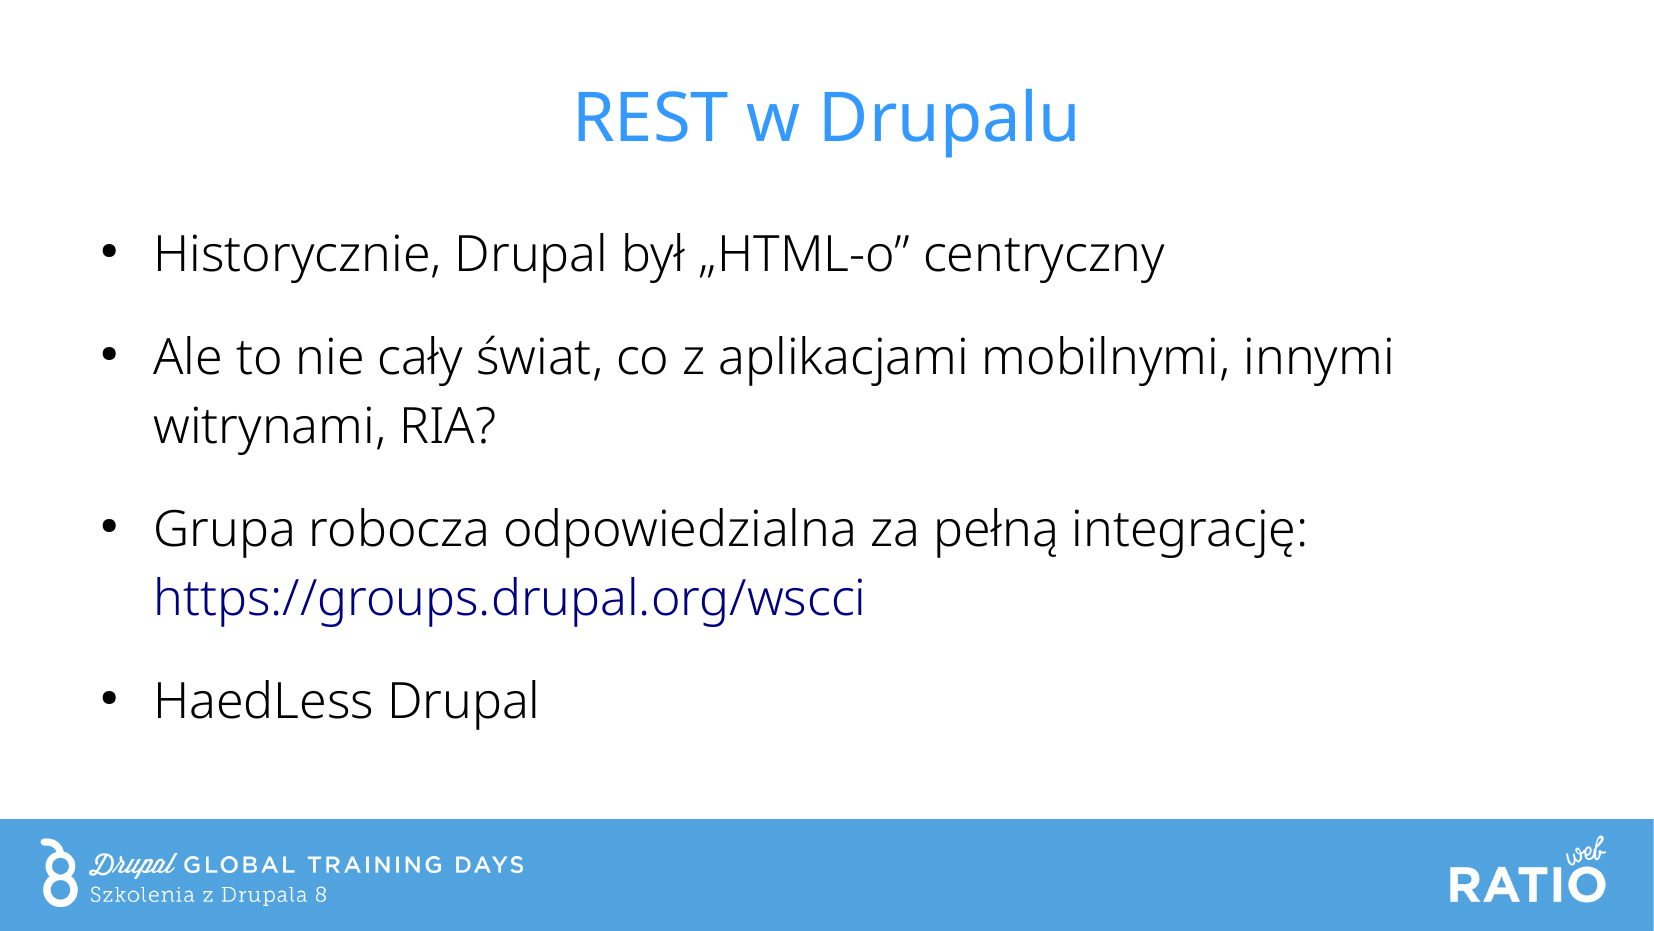

# REST w Drupalu
Historycznie, Drupal był „HTML-o” centryczny
Ale to nie cały świat, co z aplikacjami mobilnymi, innymi witrynami, RIA?
Grupa robocza odpowiedzialna za pełną integrację: https://groups.drupal.org/wscci
HaedLess Drupal